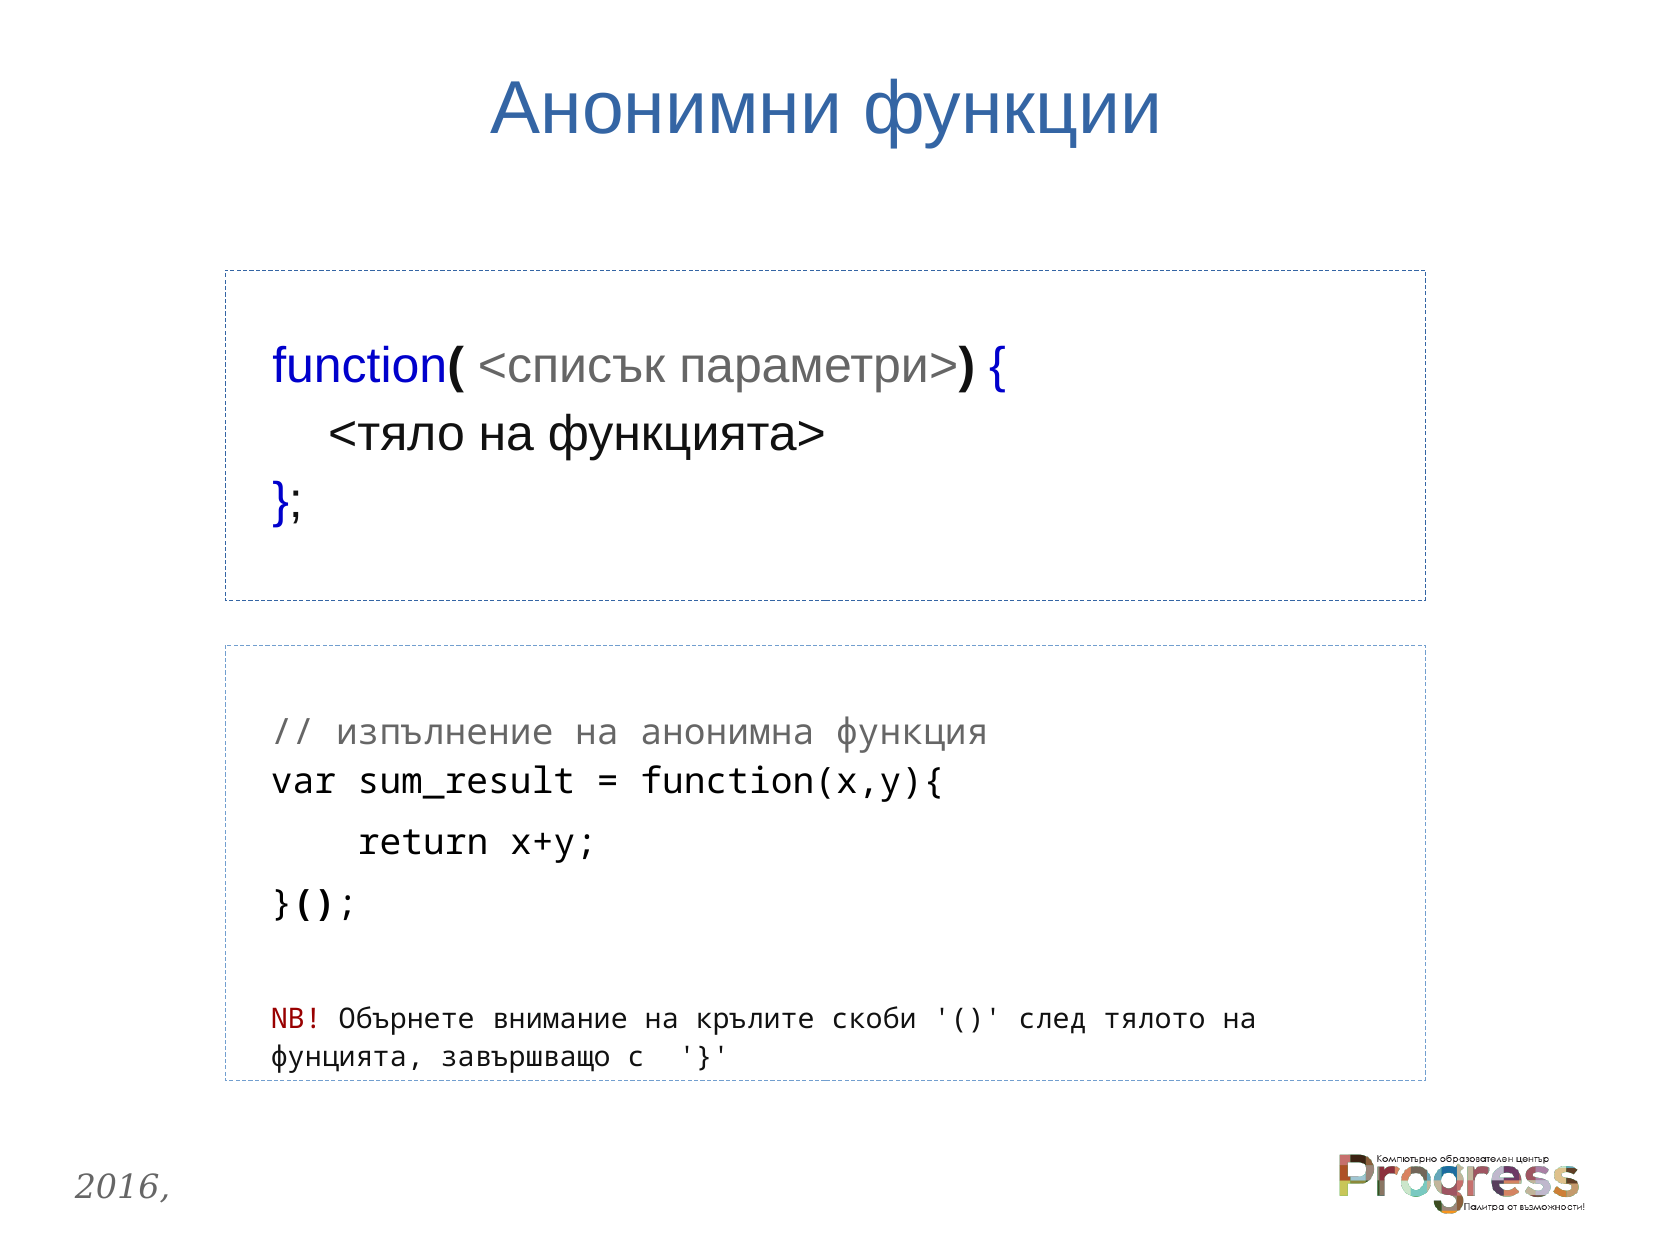

# Анонимни функции
function( <списък параметри>) {
 <тяло на функцията>
};
// изпълнение на анонимна функция
var sum_result = function(x,y){
 return x+y;
}();
NB! Обърнете внимание на крълите скоби '()' след тялото на фунцията, завършващо с '}'